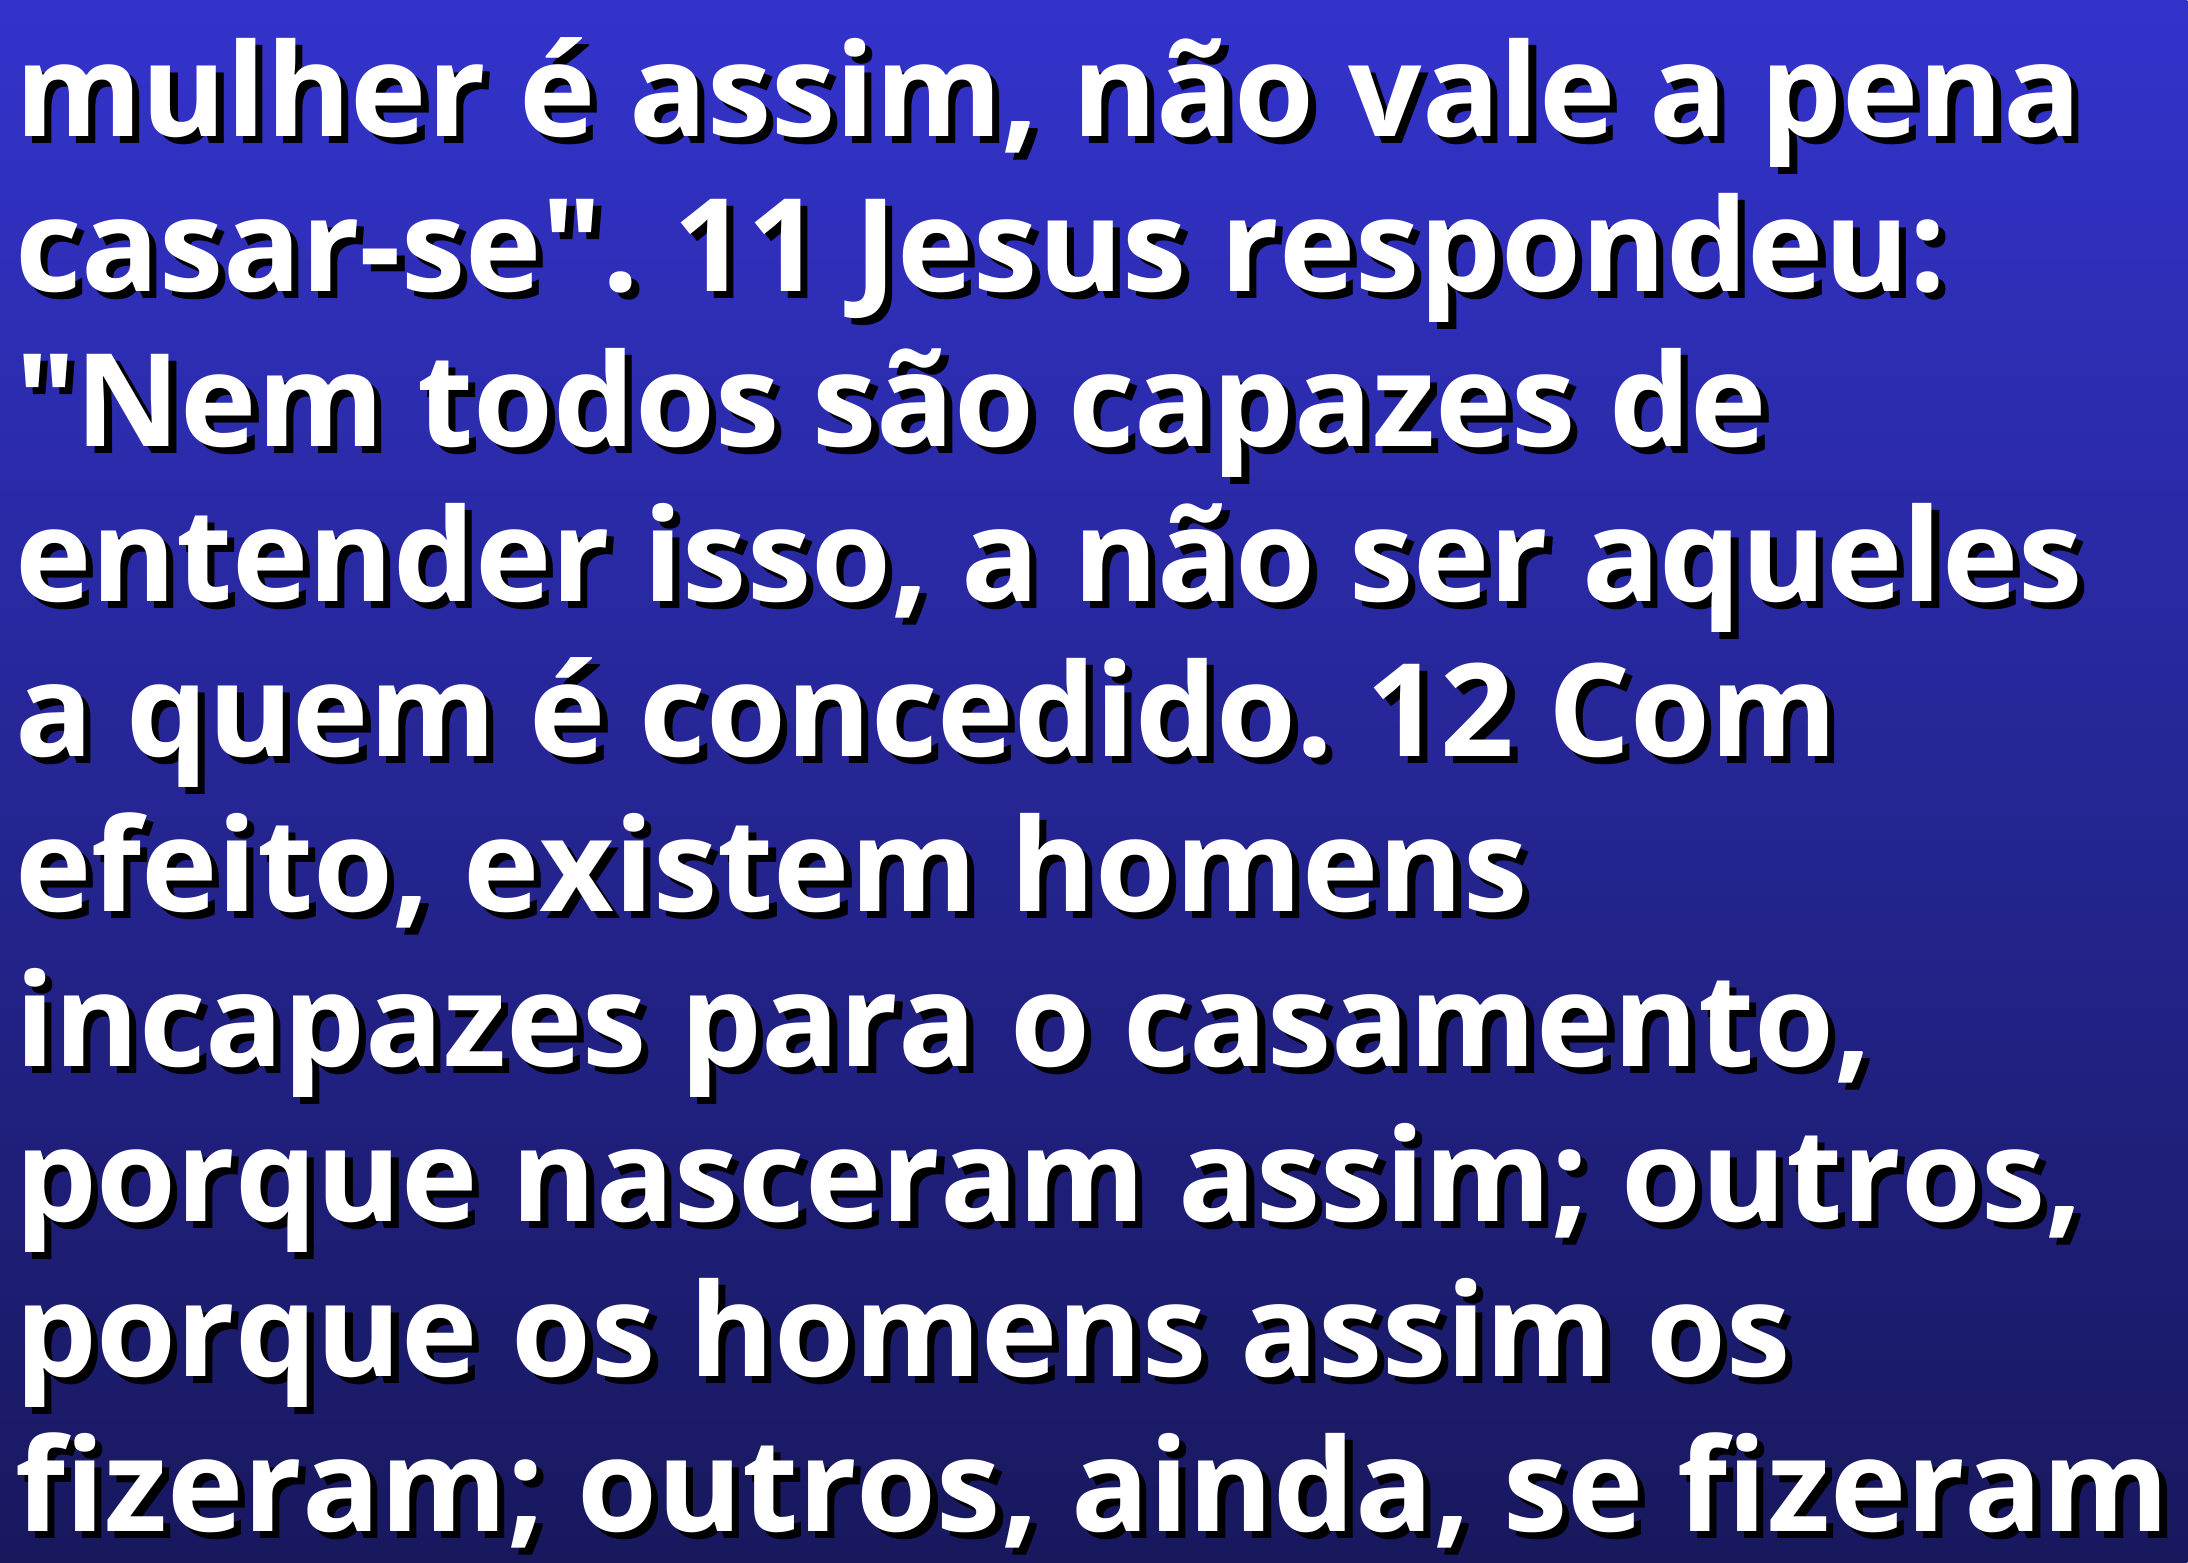

mulher é assim, não vale a pena casar-se". 11 Jesus respondeu: "Nem todos são capazes de entender isso, a não ser aqueles a quem é concedido. 12 Com efeito, existem homens incapazes para o casamento, porque nasceram assim; outros, porque os homens assim os fizeram; outros, ainda, se fizeram incapazes disso por causa do Reino dos Céus. Quem puder entender, entenda".